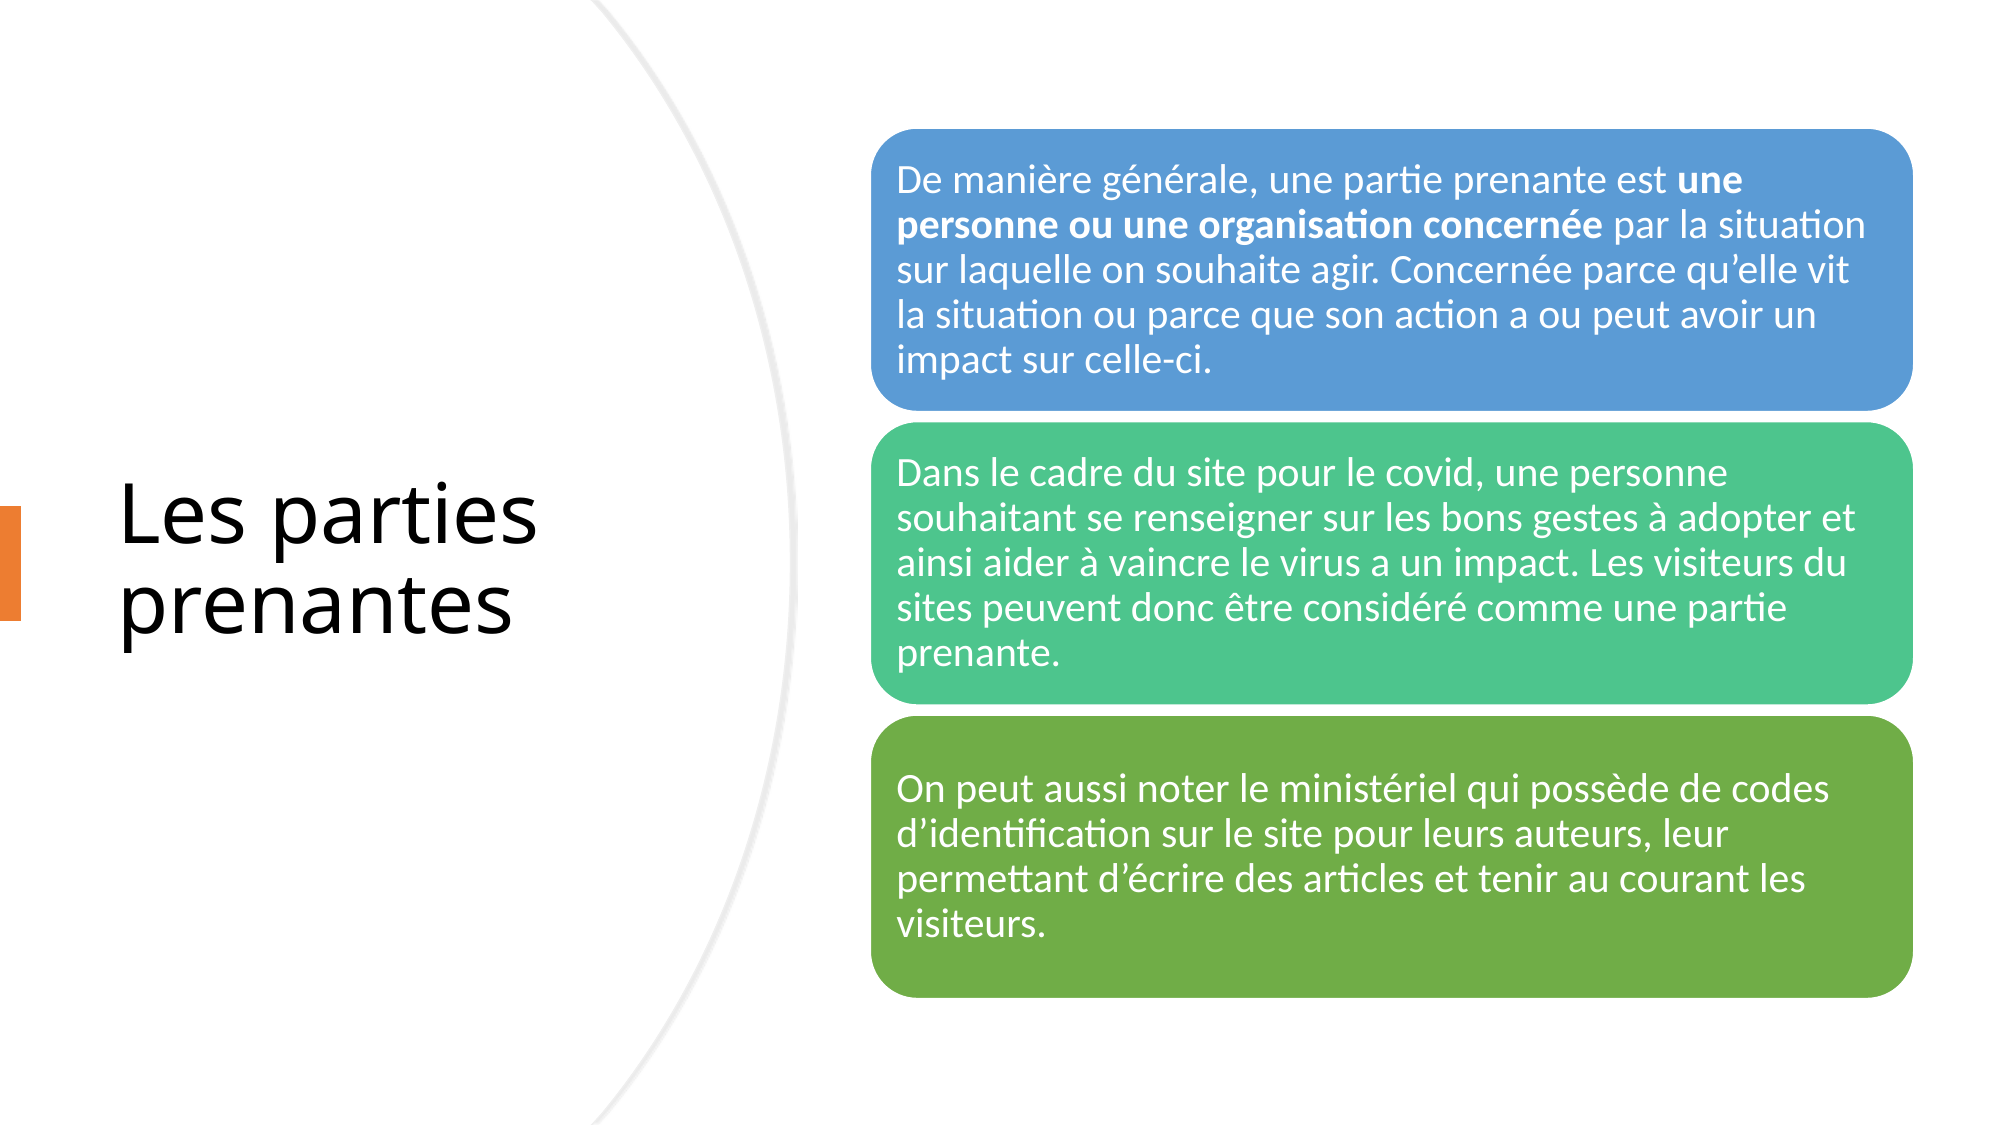

De manière générale, une partie prenante est une personne ou une organisation concernée par la situation sur laquelle on souhaite agir. Concernée parce qu’elle vit la situation ou parce que son action a ou peut avoir un impact sur celle-ci.
Dans le cadre du site pour le covid, une personne souhaitant se renseigner sur les bons gestes à adopter et ainsi aider à vaincre le virus a un impact. Les visiteurs du sites peuvent donc être considéré comme une partie prenante.
On peut aussi noter le ministériel qui possède de codes d’identification sur le site pour leurs auteurs, leur permettant d’écrire des articles et tenir au courant les visiteurs.
# Les parties prenantes